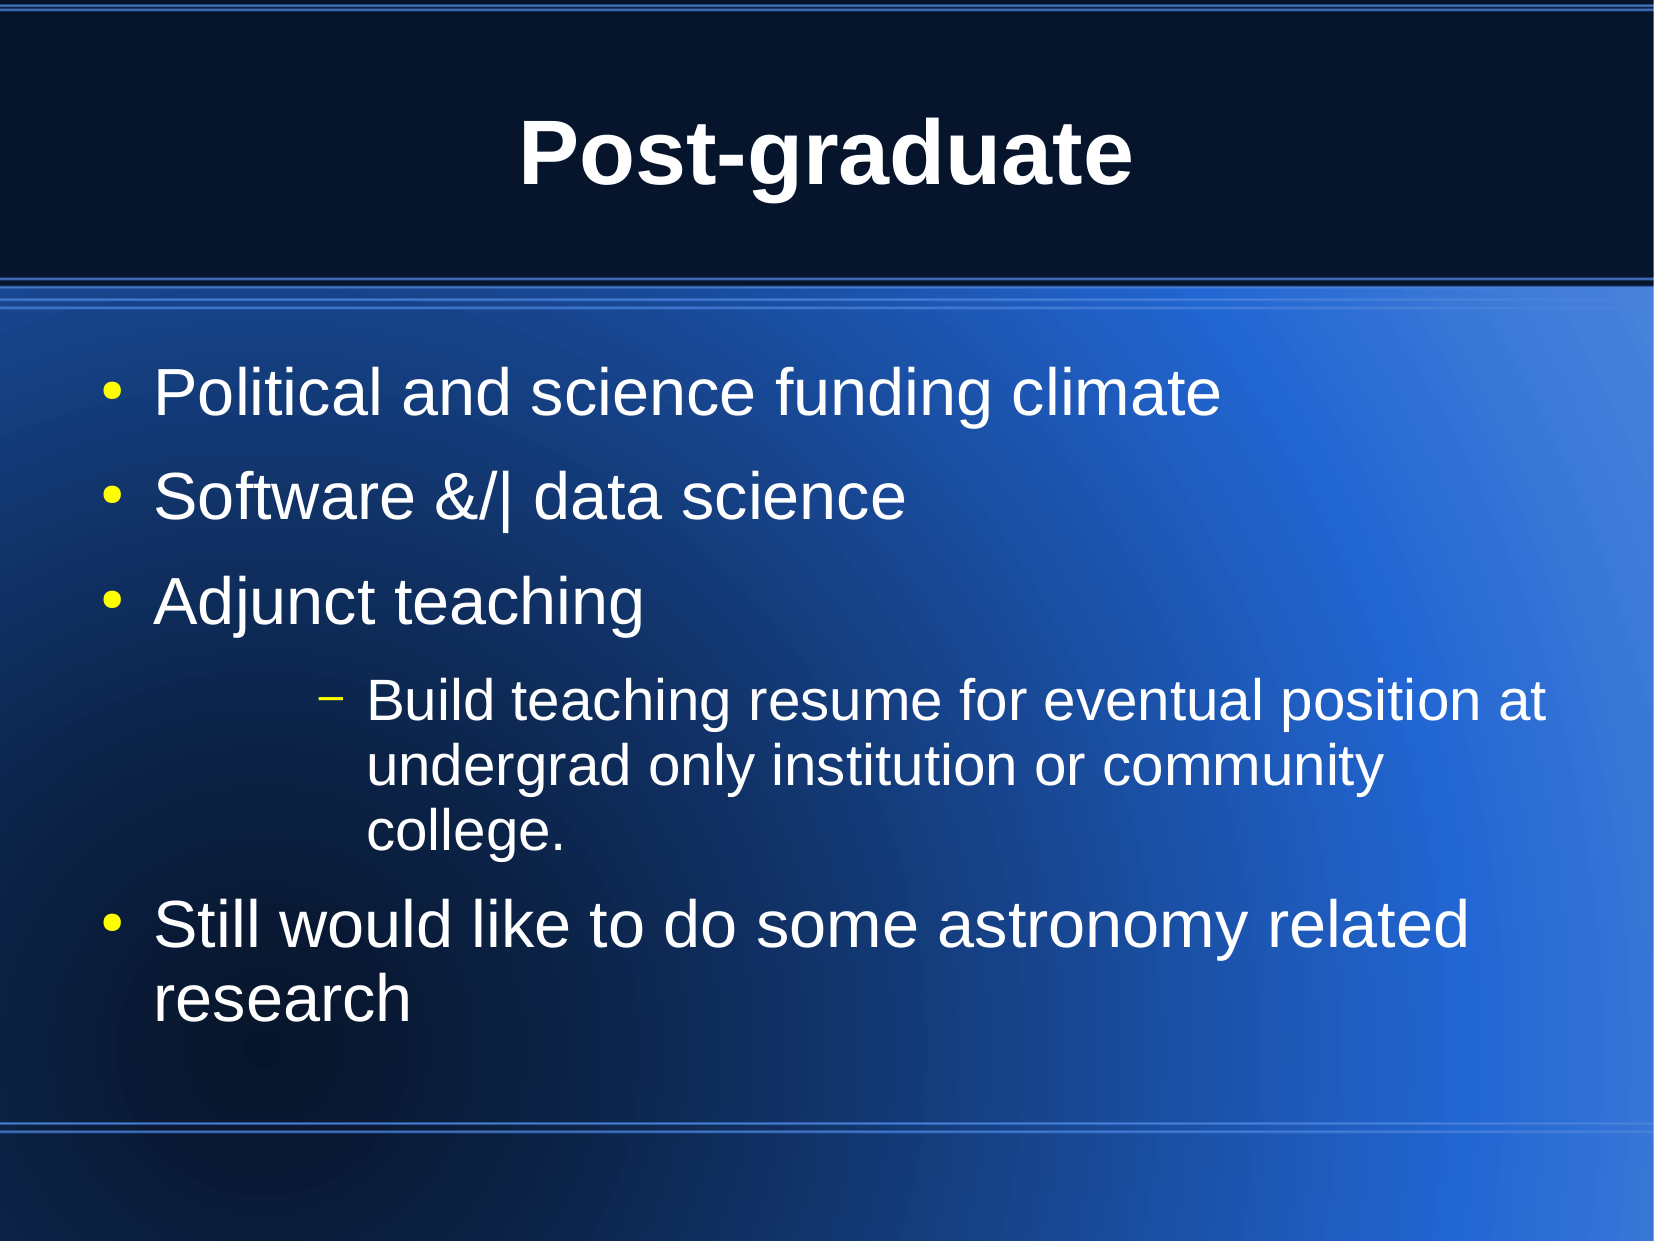

# Post-graduate
Political and science funding climate
Software &/| data science
Adjunct teaching
Build teaching resume for eventual position at undergrad only institution or community college.
Still would like to do some astronomy related research